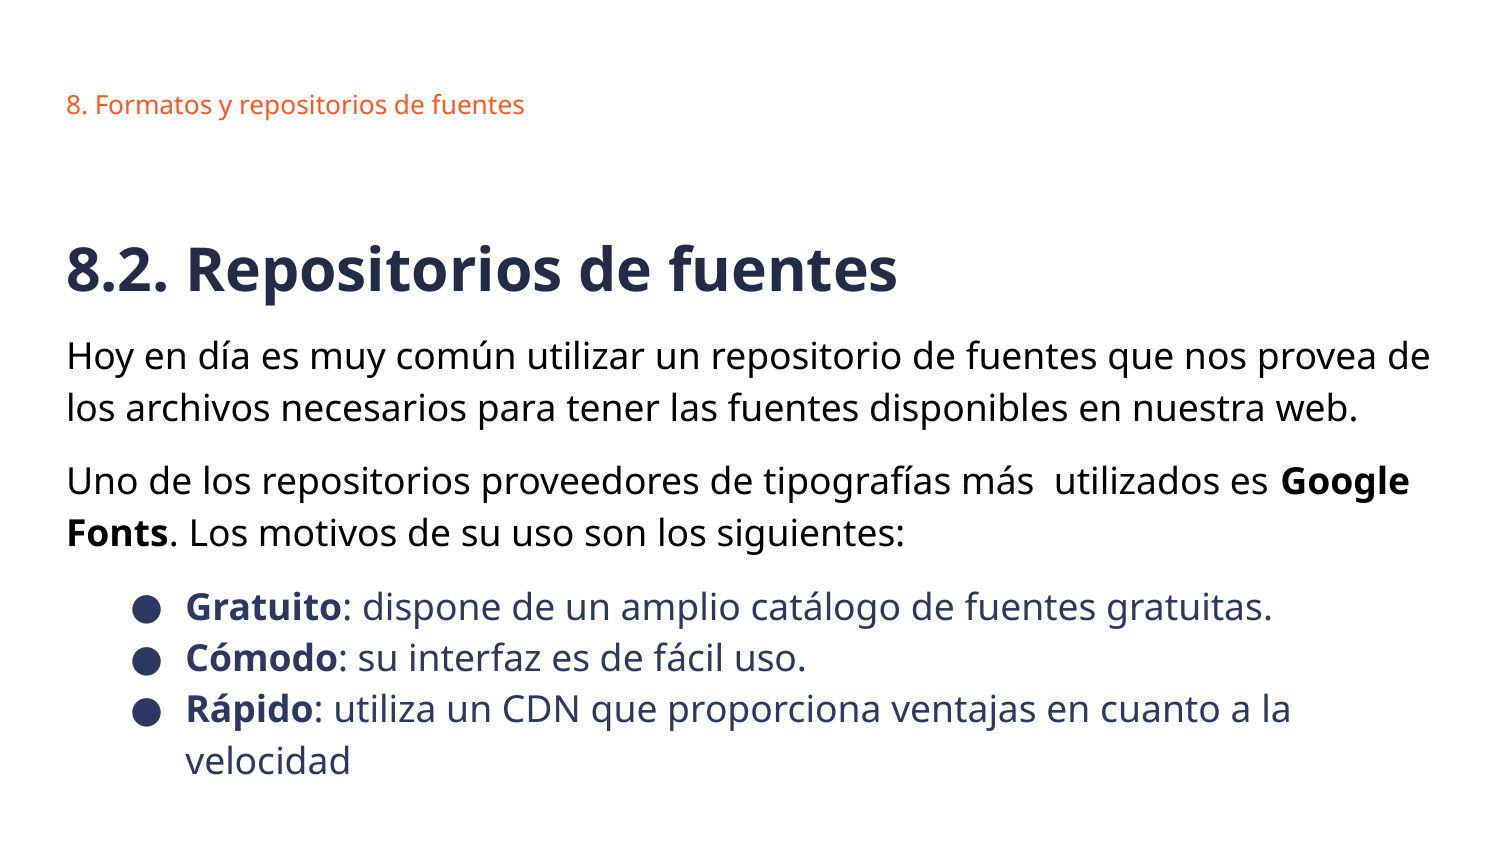

# 8. Formatos y repositorios de fuentes
8.2. Repositorios de fuentes
Hoy en día es muy común utilizar un repositorio de fuentes que nos provea de los archivos necesarios para tener las fuentes disponibles en nuestra web.
Uno de los repositorios proveedores de tipografías más utilizados es Google Fonts. Los motivos de su uso son los siguientes:
Gratuito: dispone de un amplio catálogo de fuentes gratuitas.
Cómodo: su interfaz es de fácil uso.
Rápido: utiliza un CDN que proporciona ventajas en cuanto a la velocidad